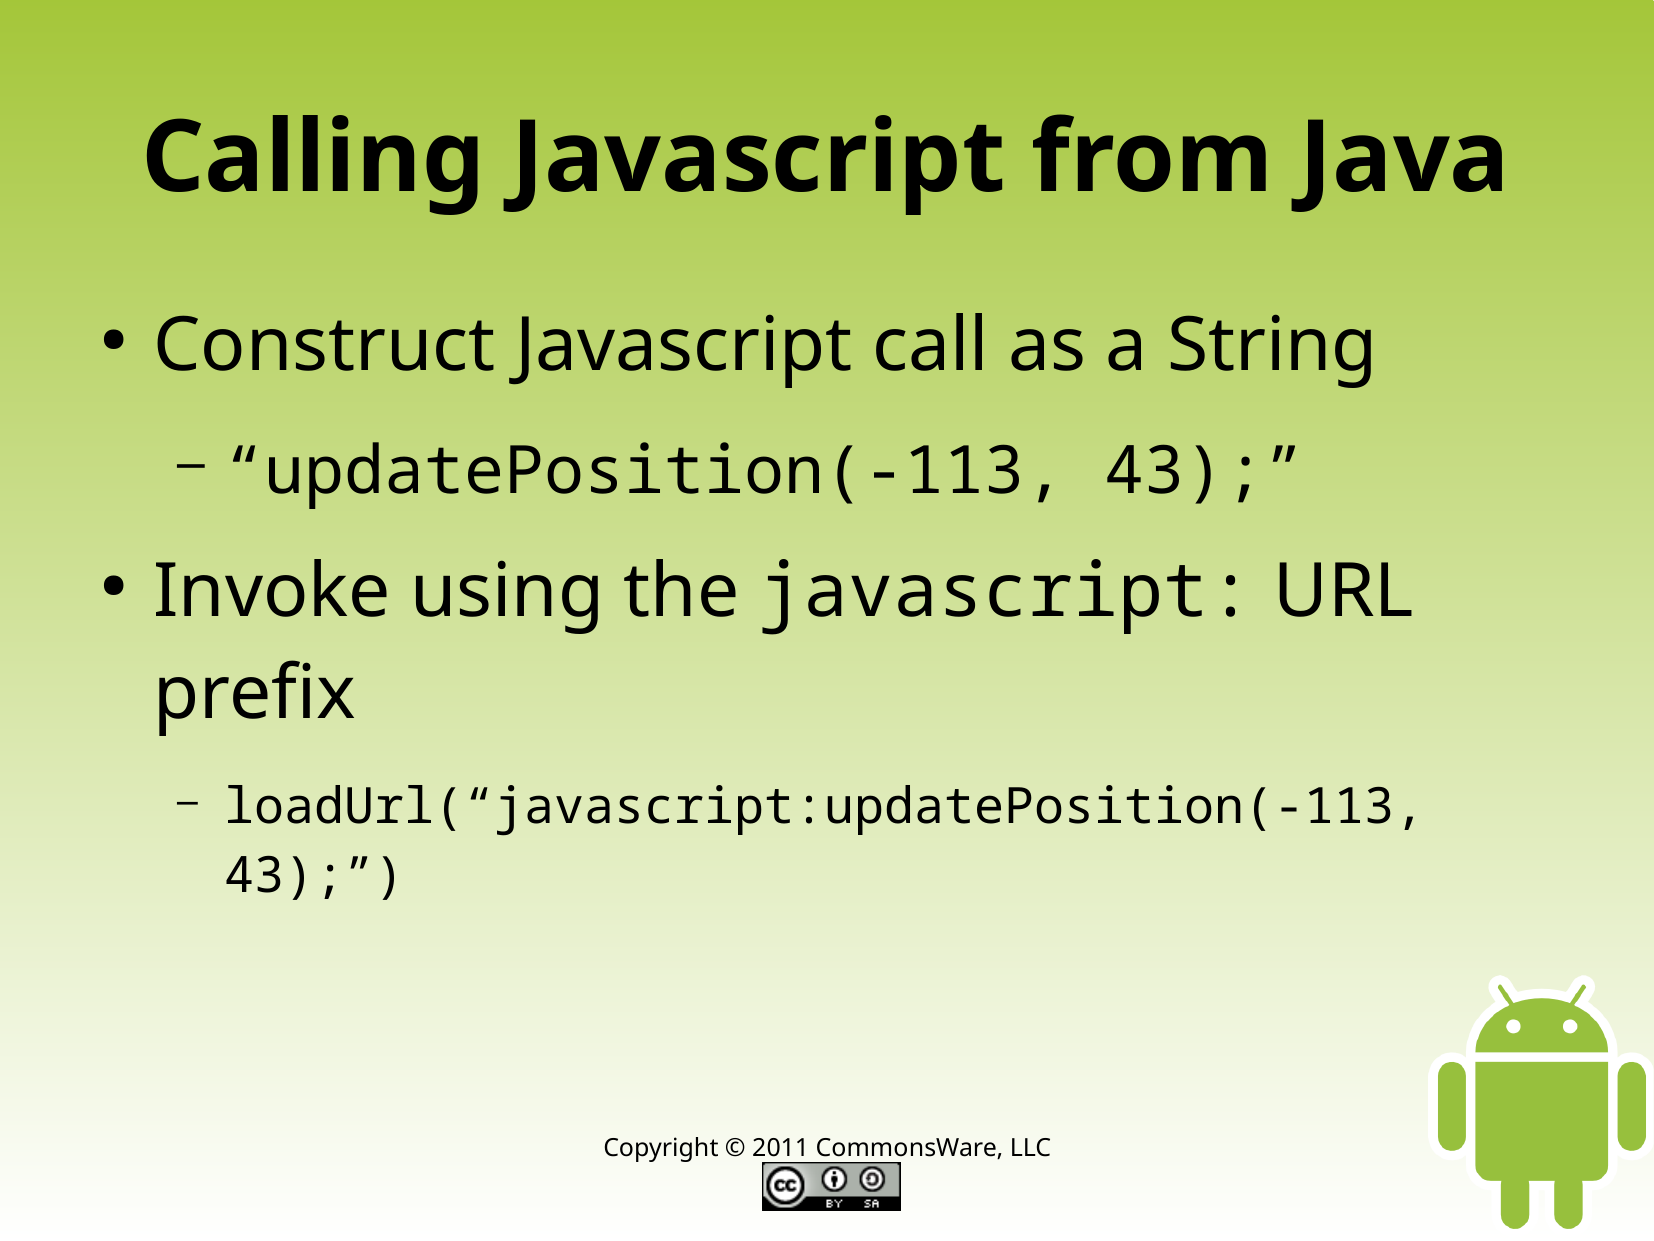

# Calling Javascript from Java
Construct Javascript call as a String
“updatePosition(-113, 43);”
Invoke using the javascript: URL prefix
loadUrl(“javascript:updatePosition(-113, 43);”)